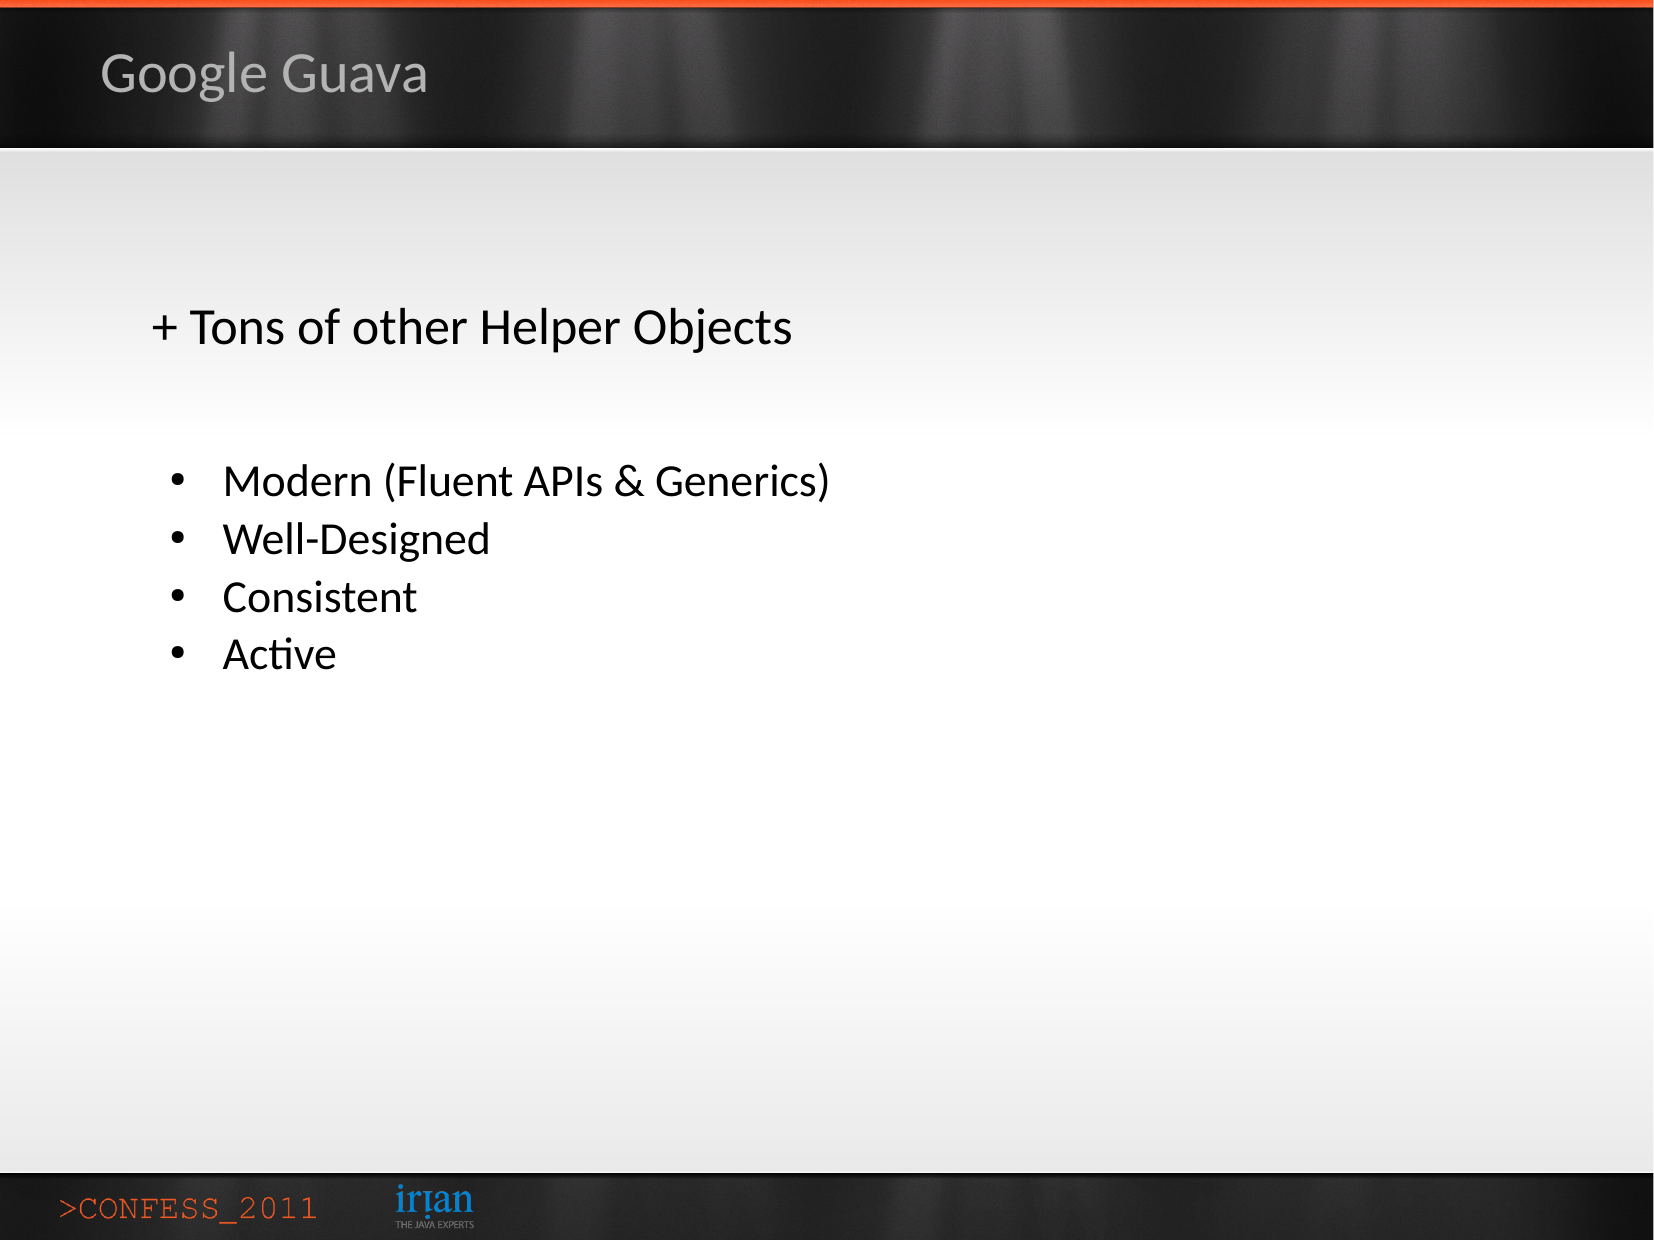

# Google Guava
+ Tons of other Helper Objects
Modern (Fluent APIs & Generics)
Well-Designed
Consistent
Active